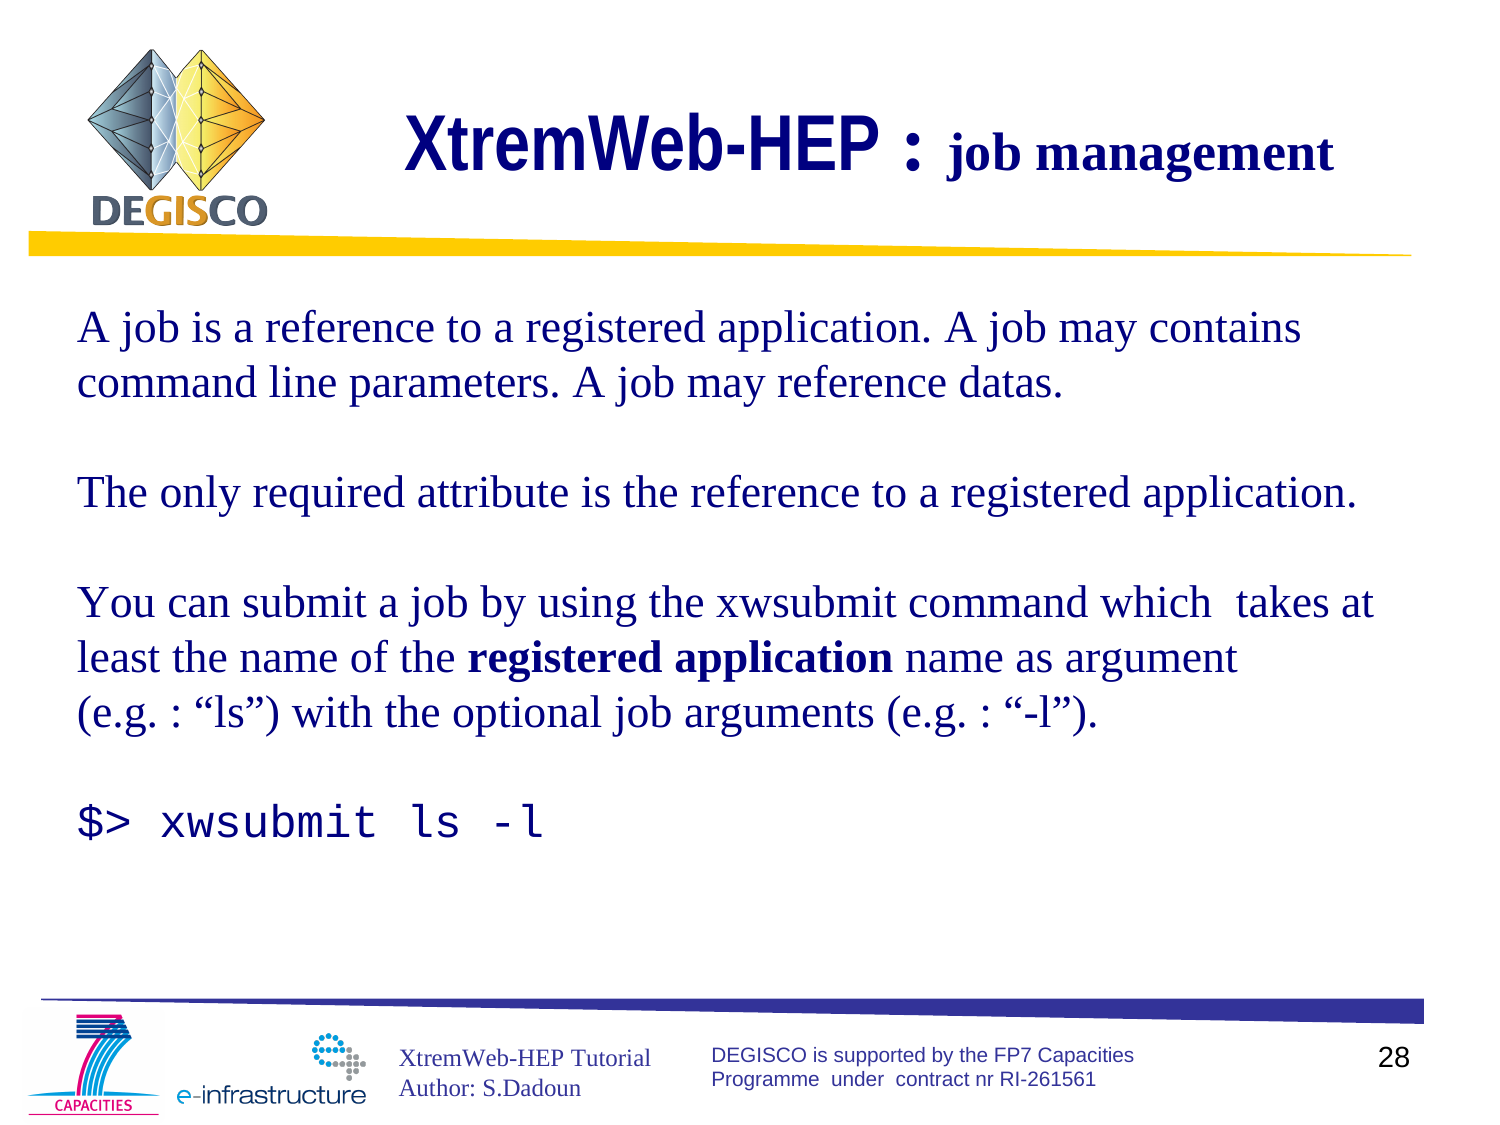

XtremWeb-HEP : job management
# A job is a reference to a registered application. A job may contains command line parameters. A job may reference datas. The only required attribute is the reference to a registered application. You can submit a job by using the xwsubmit command which takes at least the name of the registered application name as argument (e.g. : “ls”) with the optional job arguments (e.g. : “-l”). $> xwsubmit ls -l